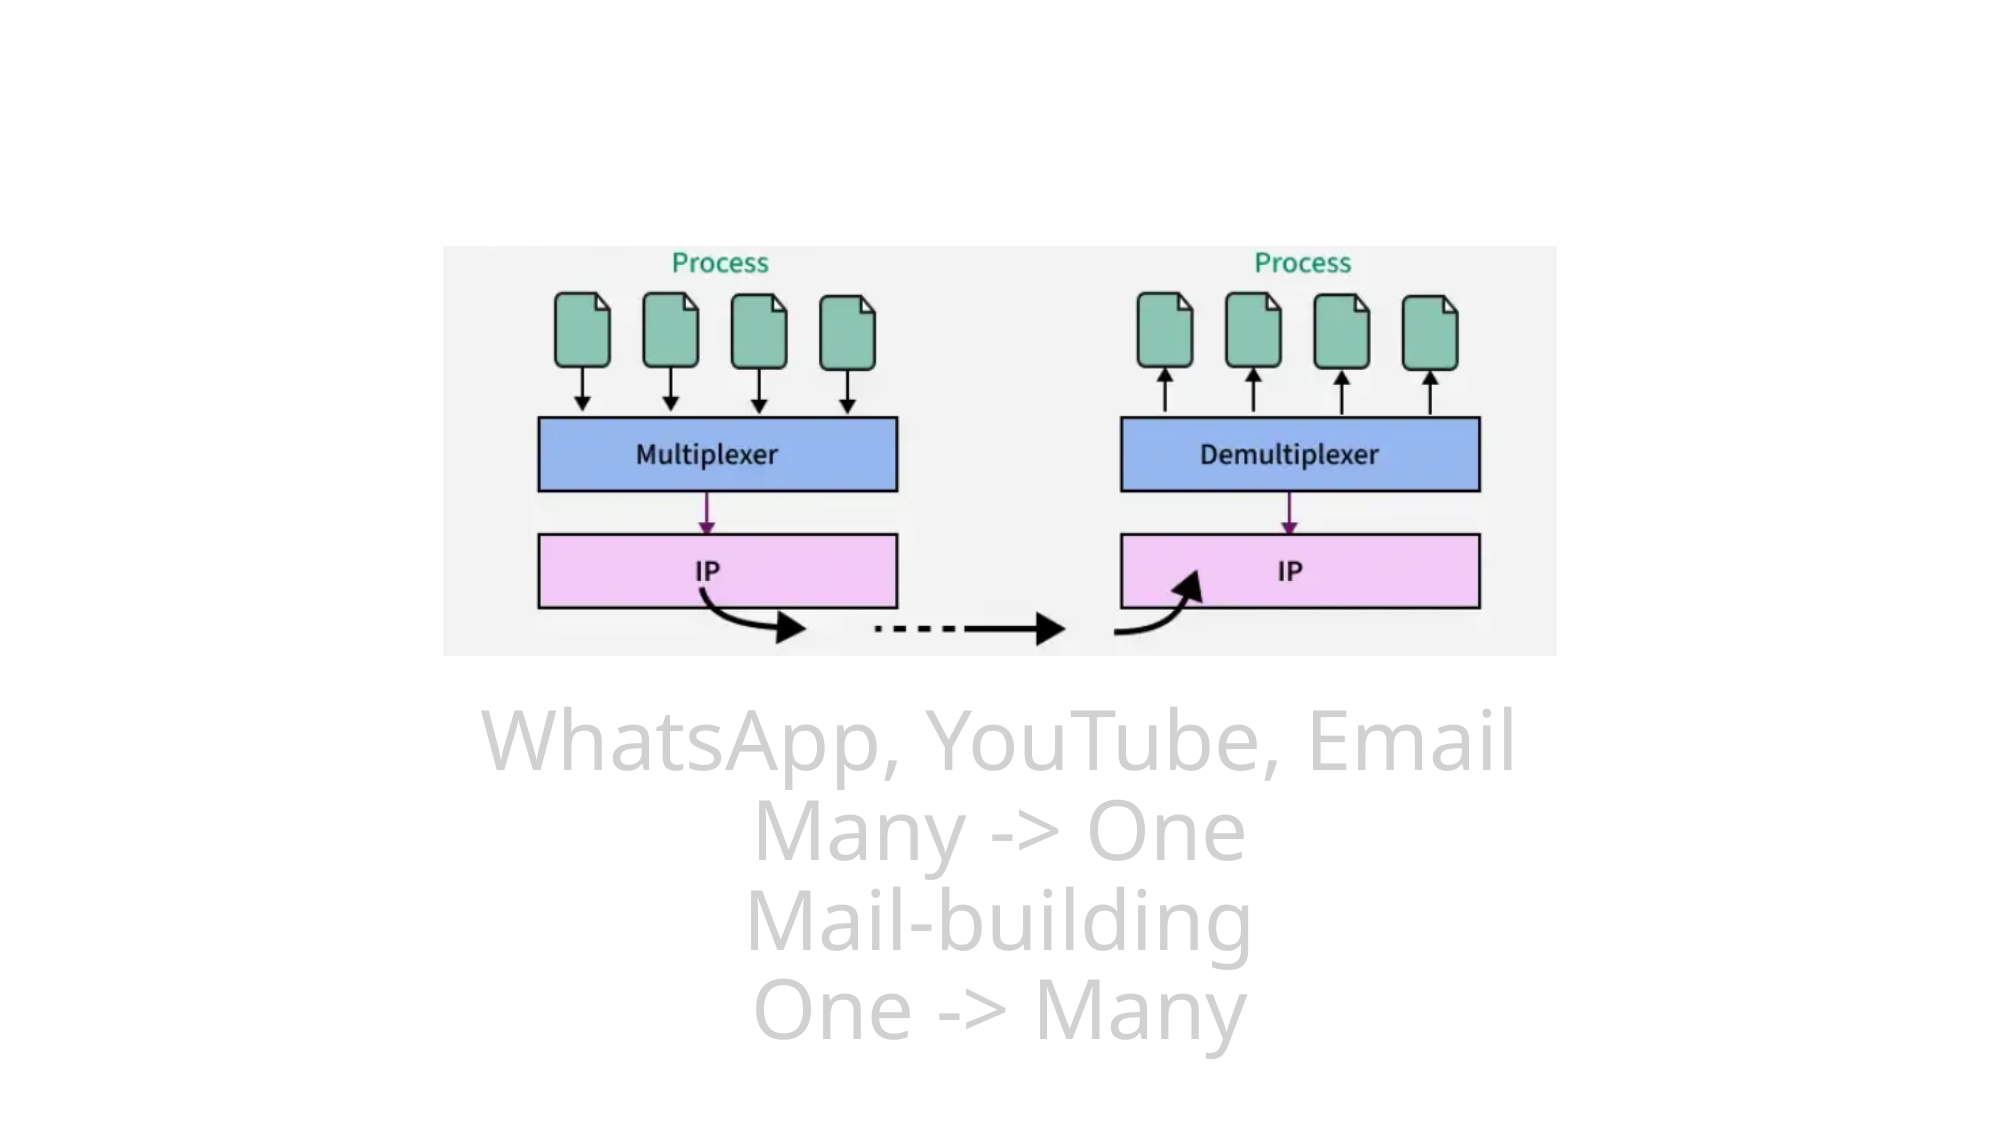

Multiplexing and Demultiplexing
WhatsApp, YouTube, Email
Many -> One
Mail-building
One -> Many